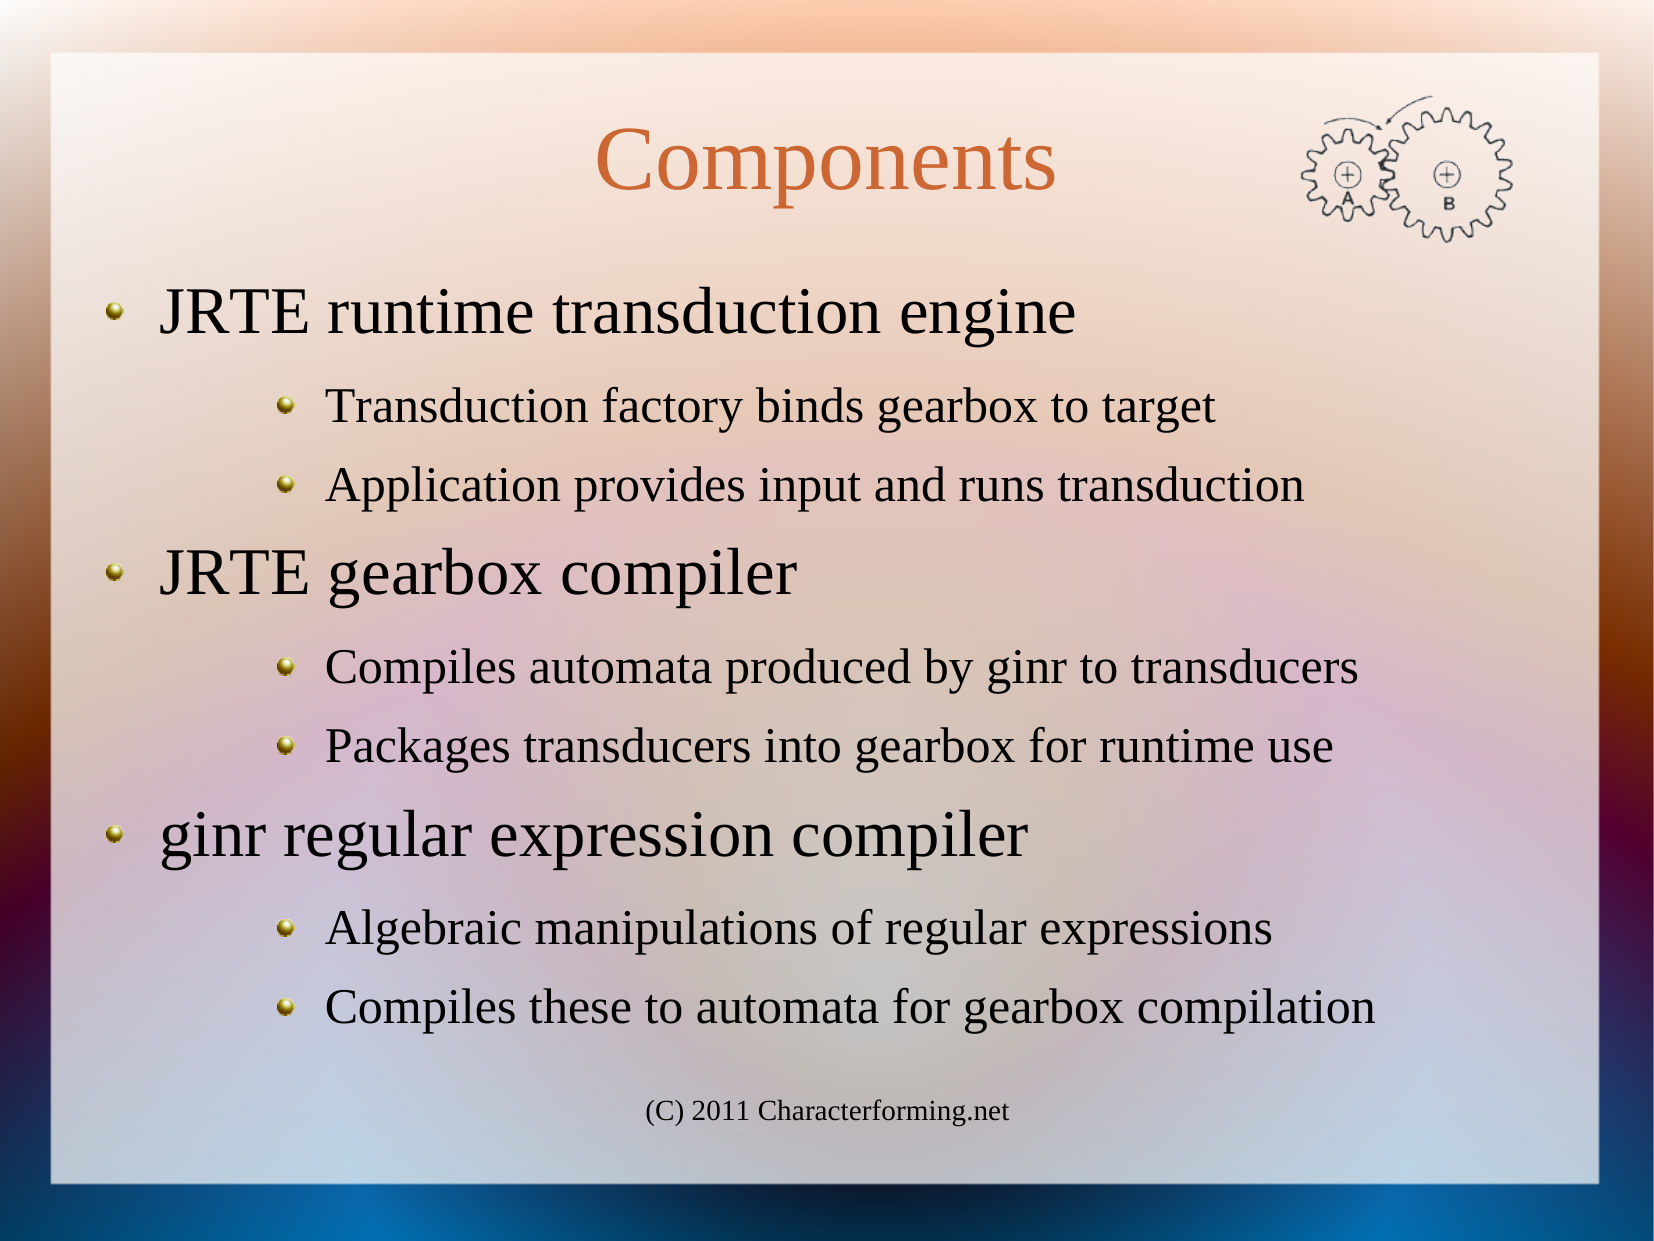

# Components
JRTE runtime transduction engine
Transduction factory binds gearbox to target
Application provides input and runs transduction
JRTE gearbox compiler
Compiles automata produced by ginr to transducers
Packages transducers into gearbox for runtime use
ginr regular expression compiler
Algebraic manipulations of regular expressions
Compiles these to automata for gearbox compilation
(C) 2011 Characterforming.net